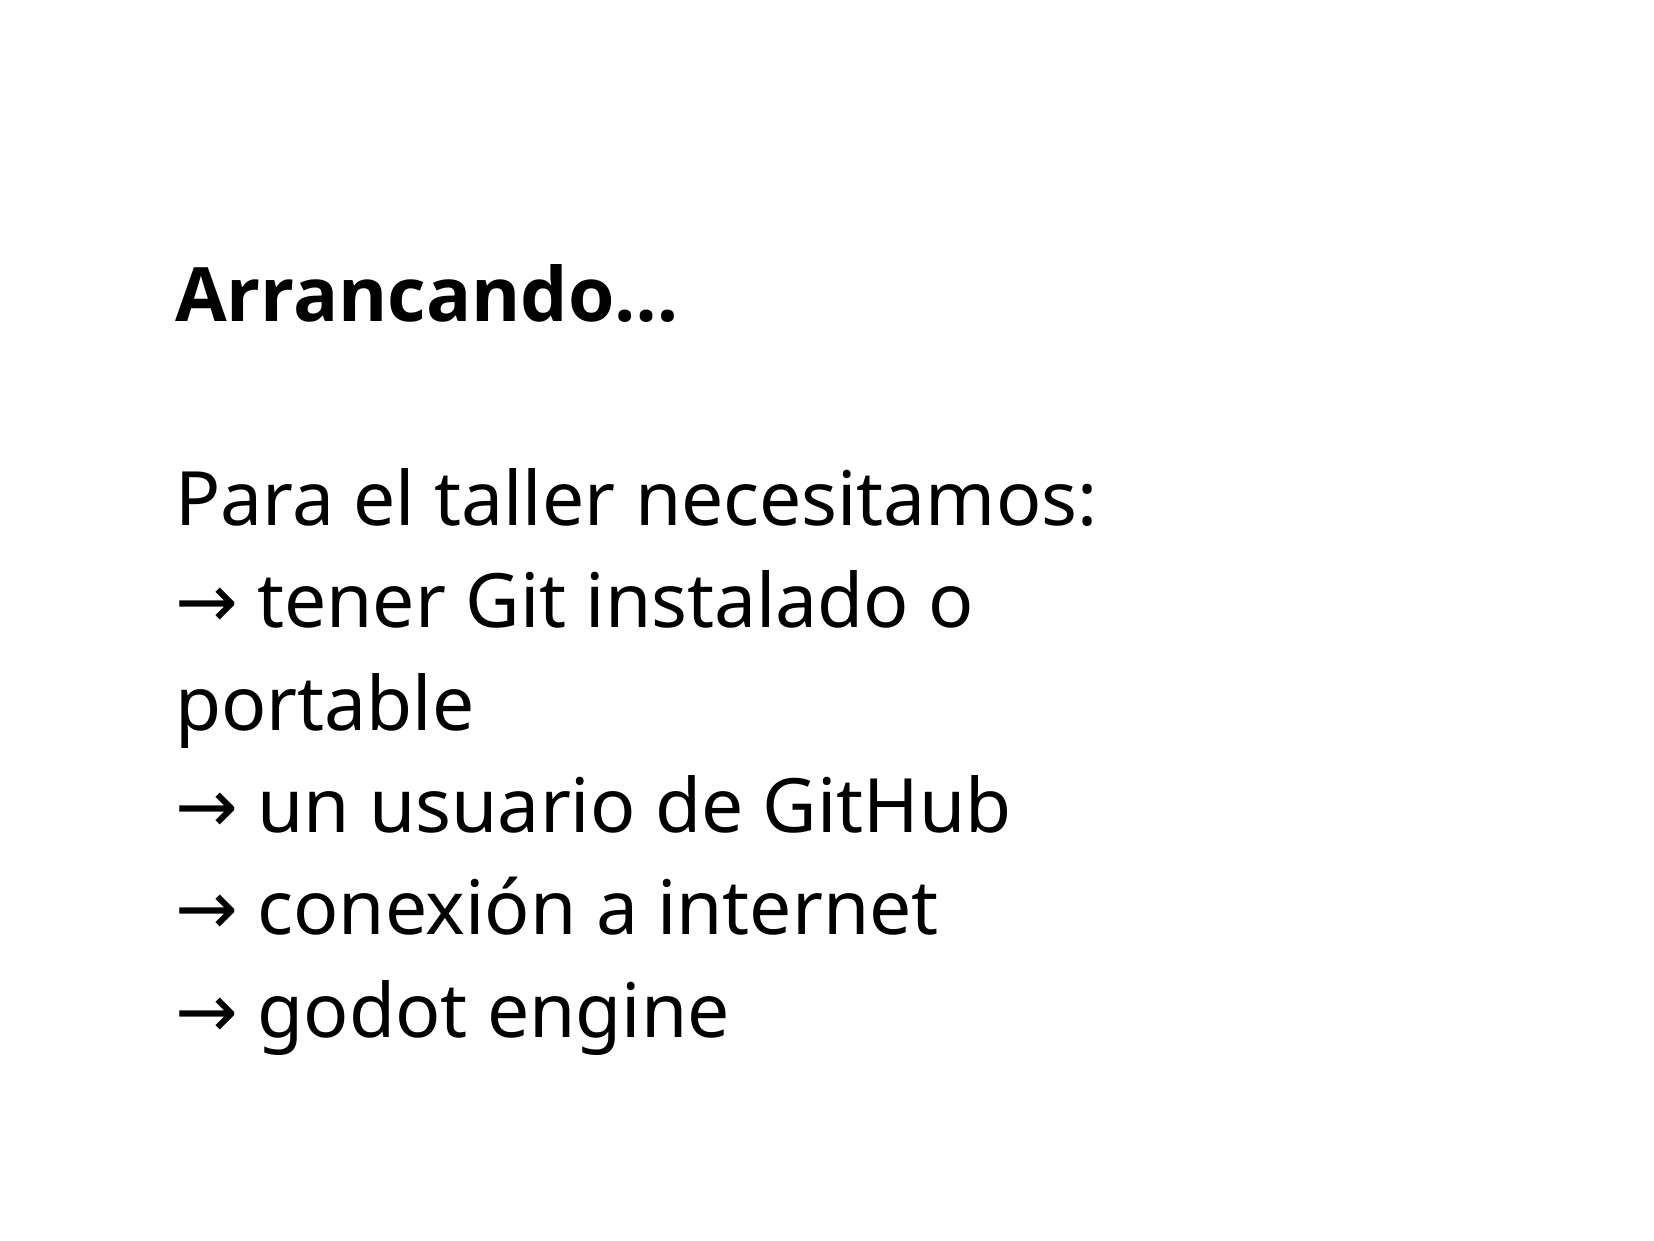

Arrancando…
Para el taller necesitamos:
→ tener Git instalado o portable
→ un usuario de GitHub
→ conexión a internet
→ godot engine